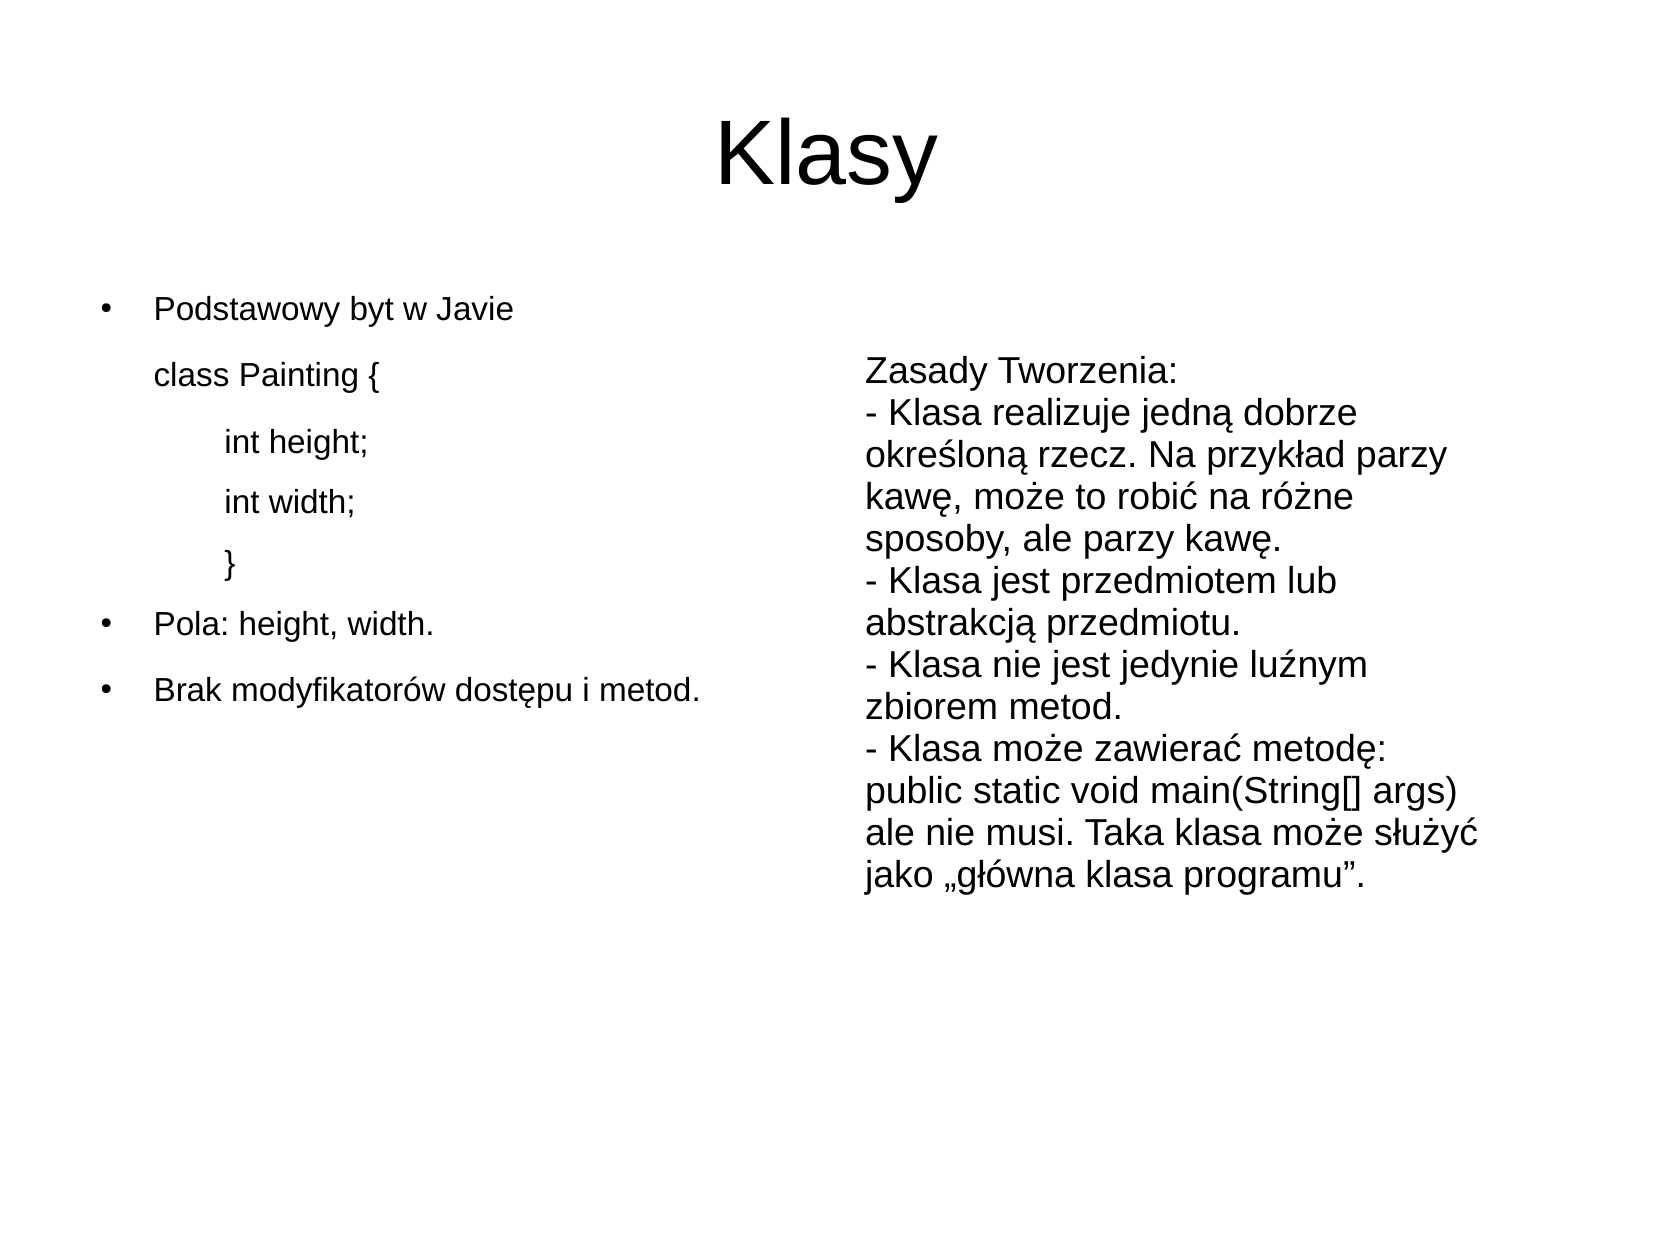

# Klasy
Podstawowy byt w Javie
class Painting {
int height;
int width;
}
Pola: height, width.
Brak modyfikatorów dostępu i metod.
Zasady Tworzenia:
- Klasa realizuje jedną dobrze określoną rzecz. Na przykład parzy kawę, może to robić na różne sposoby, ale parzy kawę.
- Klasa jest przedmiotem lub abstrakcją przedmiotu.
- Klasa nie jest jedynie luźnym zbiorem metod.
- Klasa może zawierać metodę:
public static void main(String[] args) ale nie musi. Taka klasa może służyć jako „główna klasa programu”.